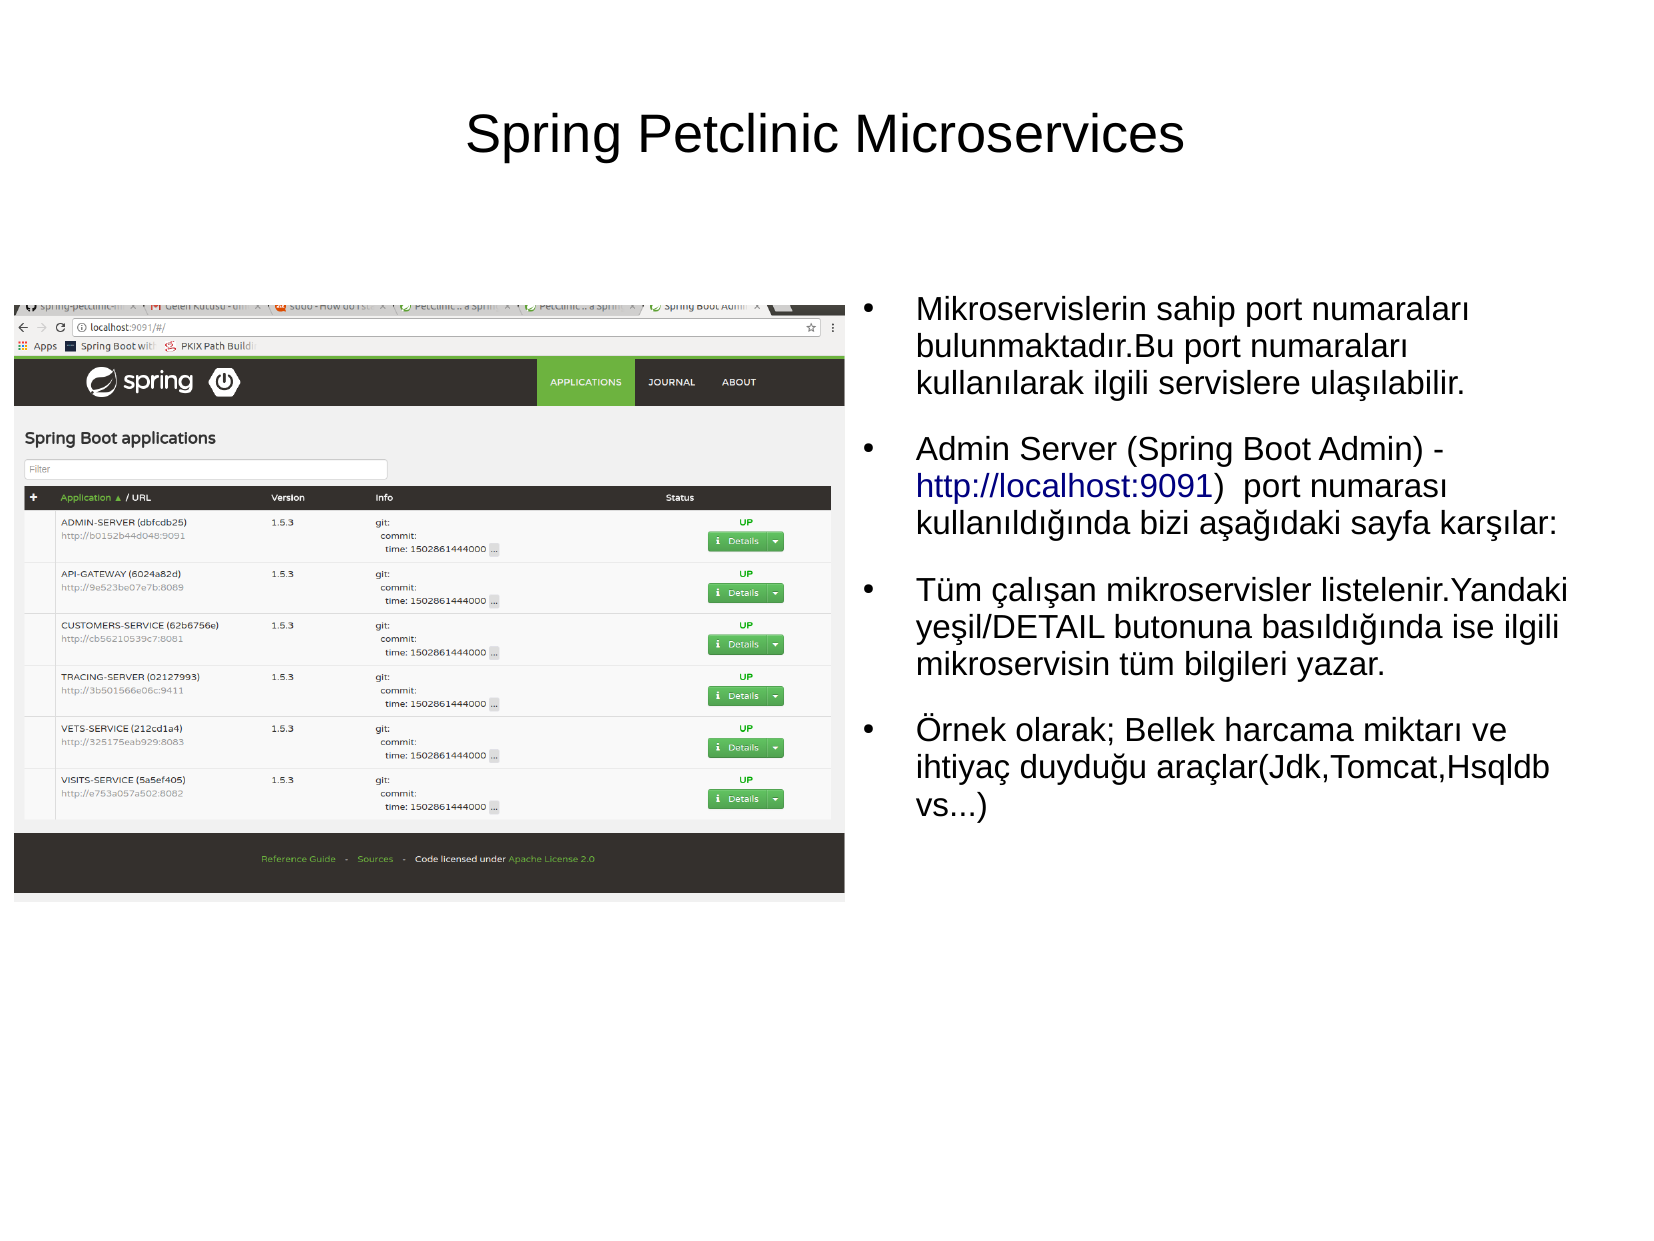

# Spring Petclinic Microservices
Mikroservislerin sahip port numaraları bulunmaktadır.Bu port numaraları kullanılarak ilgili servislere ulaşılabilir.
Admin Server (Spring Boot Admin) - http://localhost:9091) port numarası kullanıldığında bizi aşağıdaki sayfa karşılar:
Tüm çalışan mikroservisler listelenir.Yandaki yeşil/DETAIL butonuna basıldığında ise ilgili mikroservisin tüm bilgileri yazar.
Örnek olarak; Bellek harcama miktarı ve ihtiyaç duyduğu araçlar(Jdk,Tomcat,Hsqldb vs...)